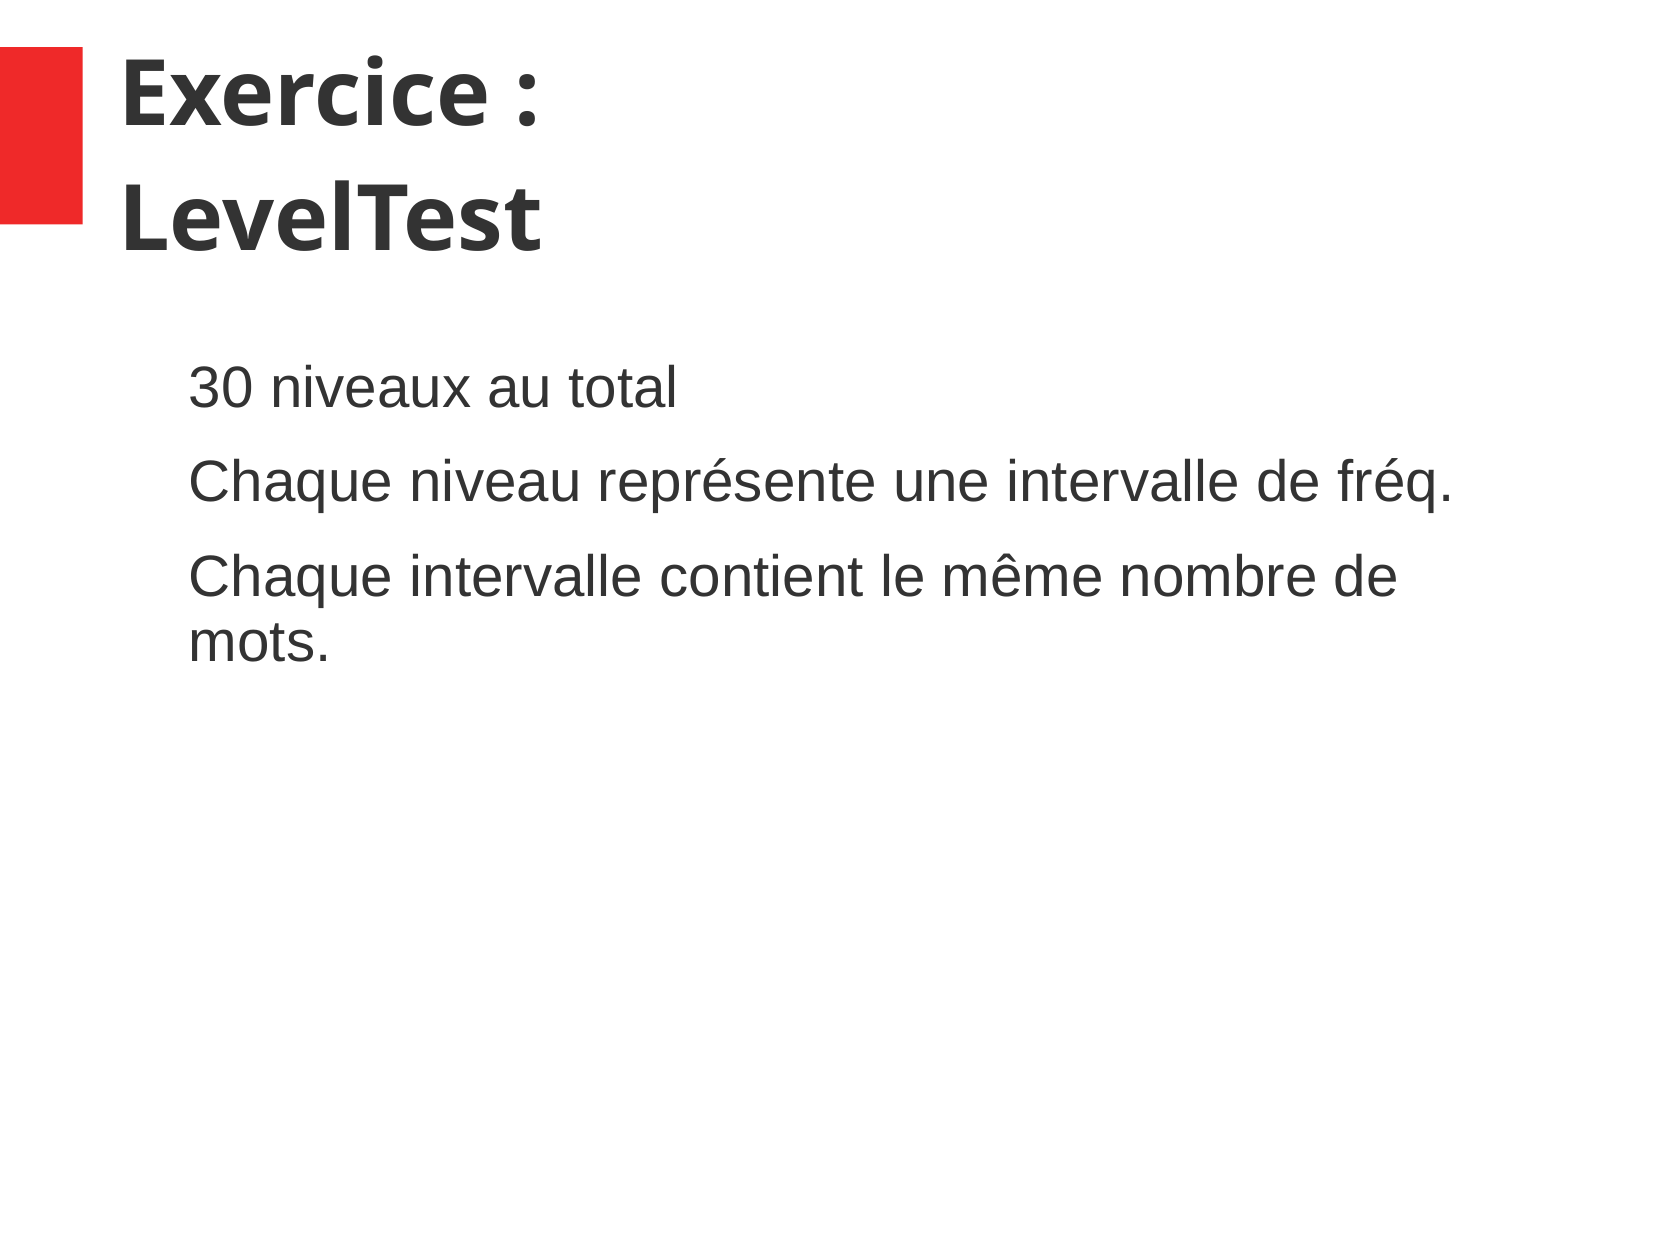

# Exercice : LevelTest
30 niveaux au total
Chaque niveau représente une intervalle de fréq.
Chaque intervalle contient le même nombre de mots.